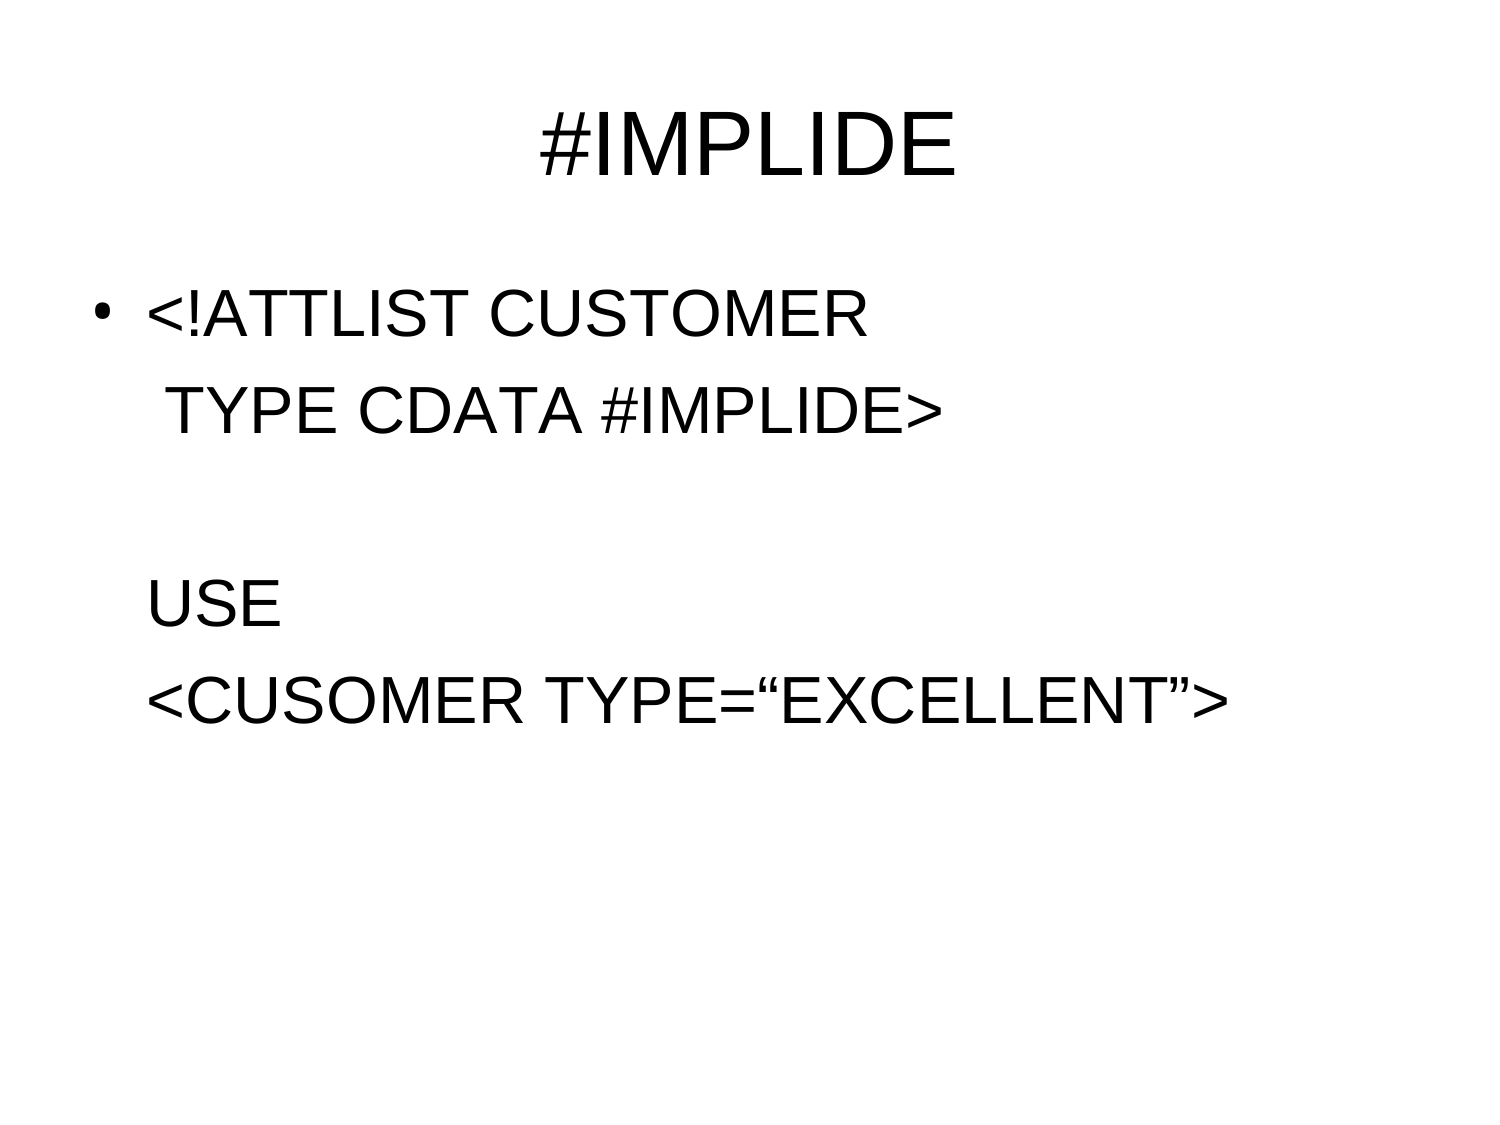

# #IMPLIDE
<!ATTLIST CUSTOMER
 TYPE CDATA #IMPLIDE>
USE
<CUSOMER TYPE=“EXCELLENT”>